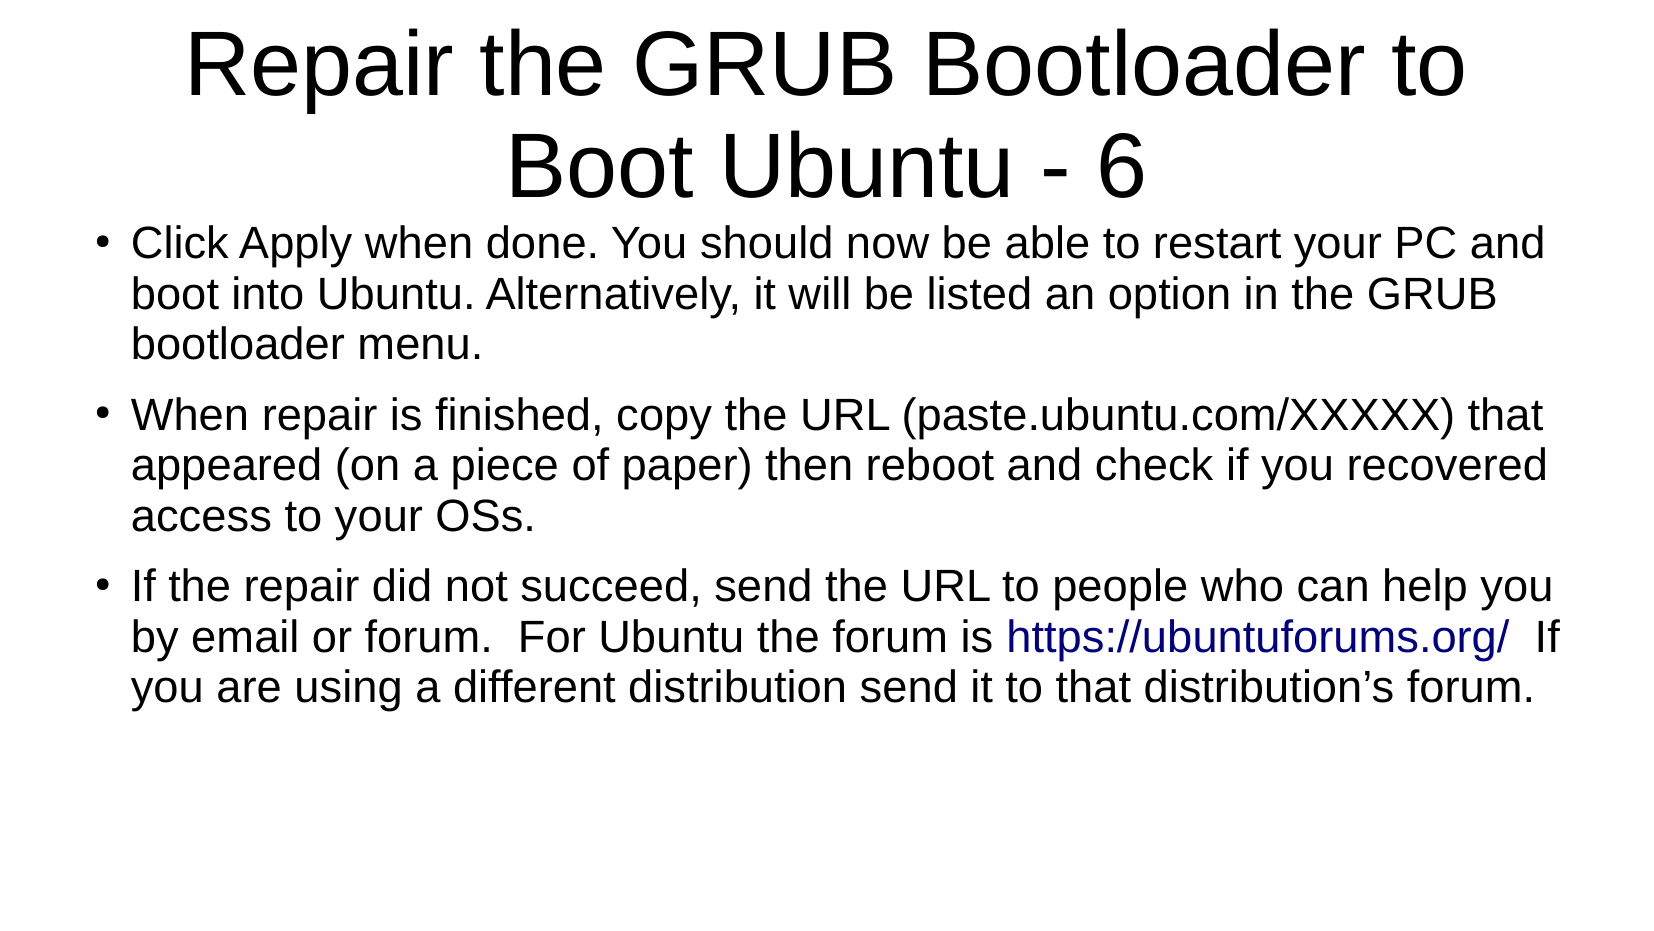

# Repair the GRUB Bootloader to Boot Ubuntu - 6
Click Apply when done. You should now be able to restart your PC and boot into Ubuntu. Alternatively, it will be listed an option in the GRUB bootloader menu.
When repair is finished, copy the URL (paste.ubuntu.com/XXXXX) that appeared (on a piece of paper) then reboot and check if you recovered access to your OSs.
If the repair did not succeed, send the URL to people who can help you by email or forum. For Ubuntu the forum is https://ubuntuforums.org/ If you are using a different distribution send it to that distribution’s forum.